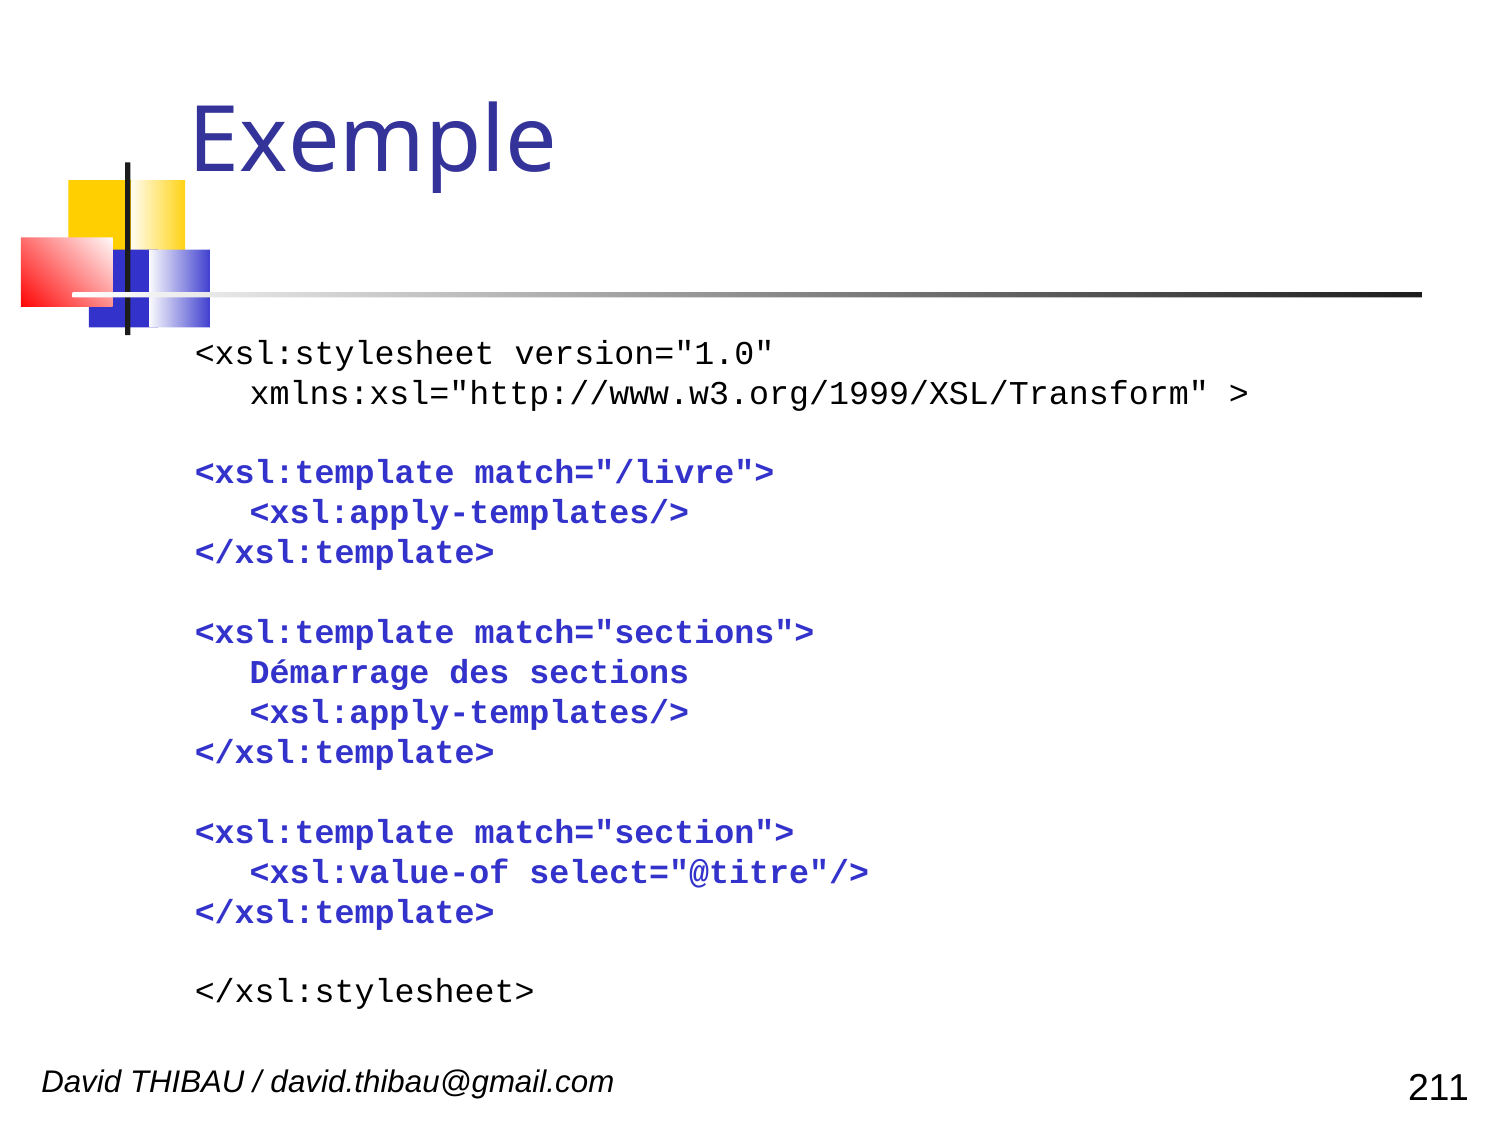

# Exemple
<xsl:stylesheet version="1.0" xmlns:xsl="http://www.w3.org/1999/XSL/Transform" >
<xsl:template match="/livre">
	<xsl:apply-templates/>
</xsl:template>
<xsl:template match="sections">
	Démarrage des sections
	<xsl:apply-templates/>
</xsl:template>
<xsl:template match="section">
	<xsl:value-of select="@titre"/>
</xsl:template>
</xsl:stylesheet>